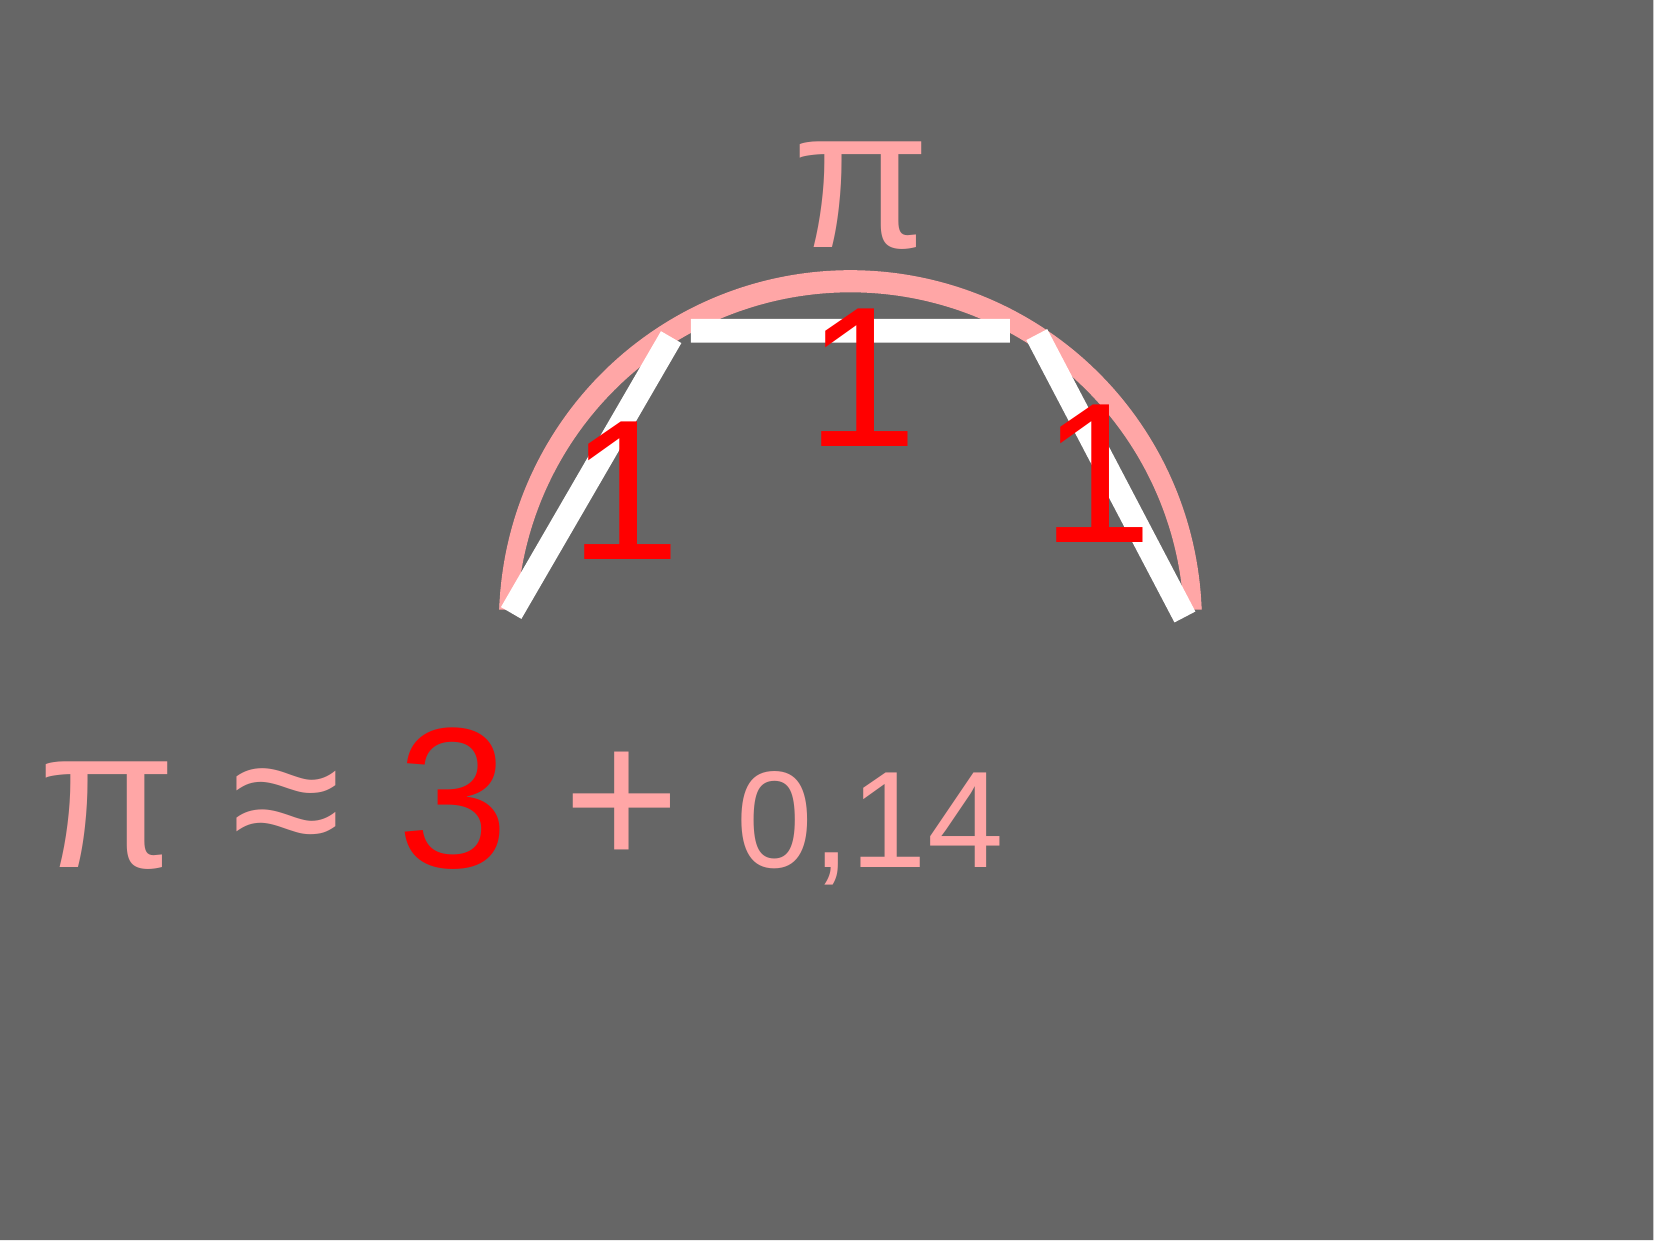

π
1
1
1
π ≈ 3 + 0,14